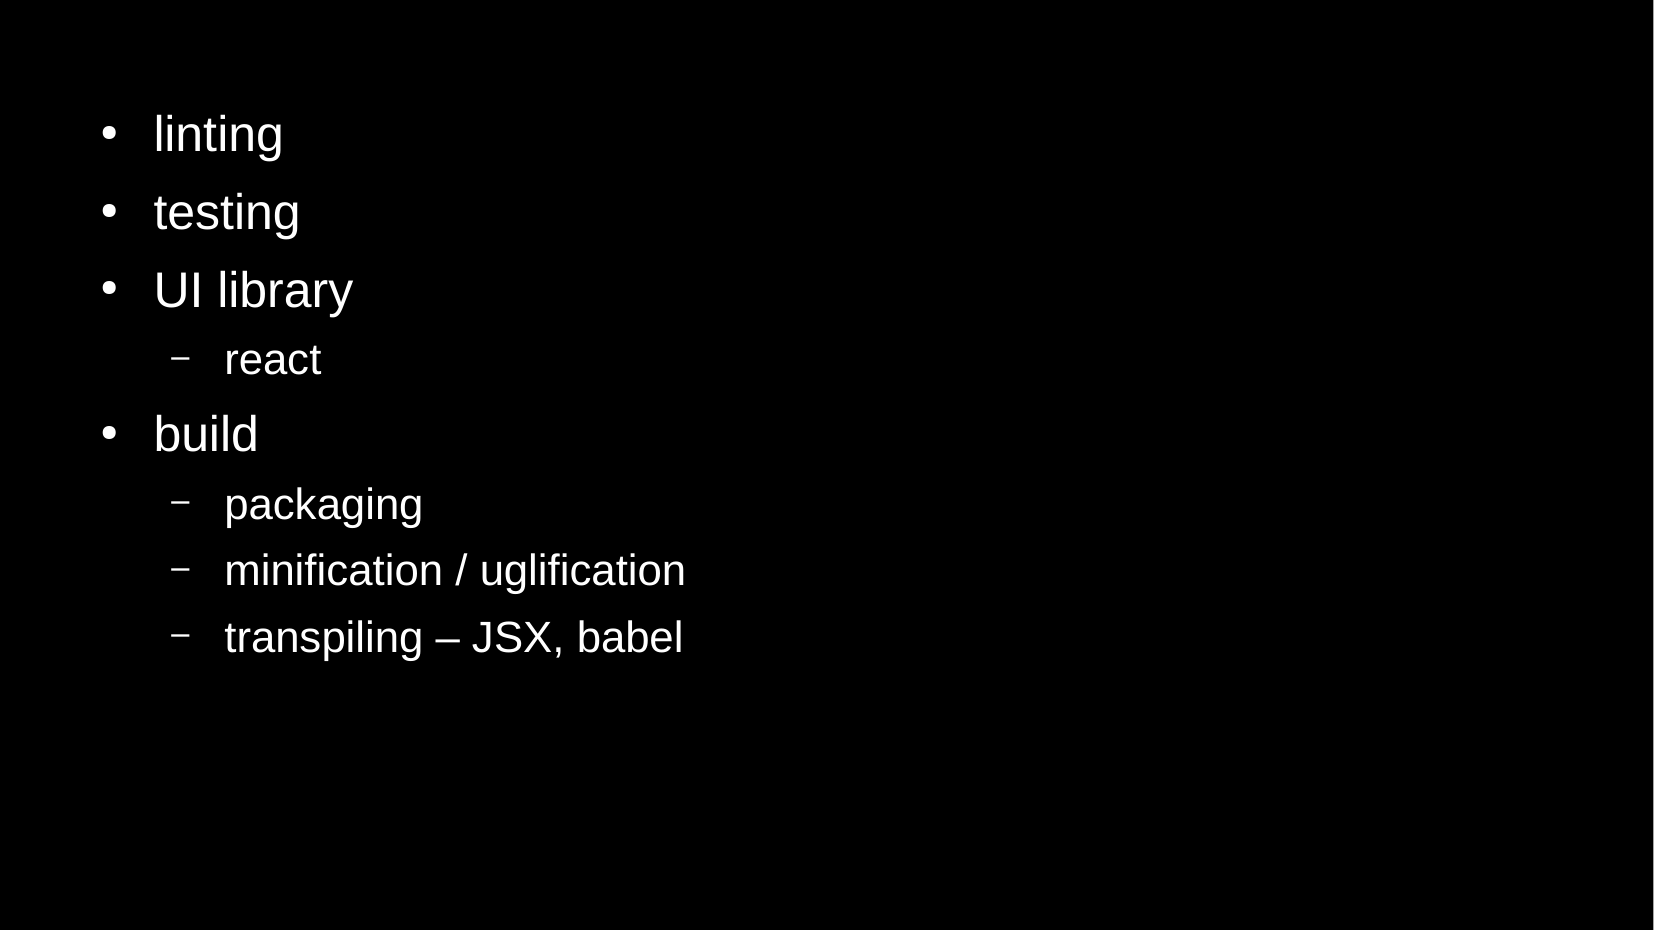

# linting
testing
UI library
react
build
packaging
minification / uglification
transpiling – JSX, babel